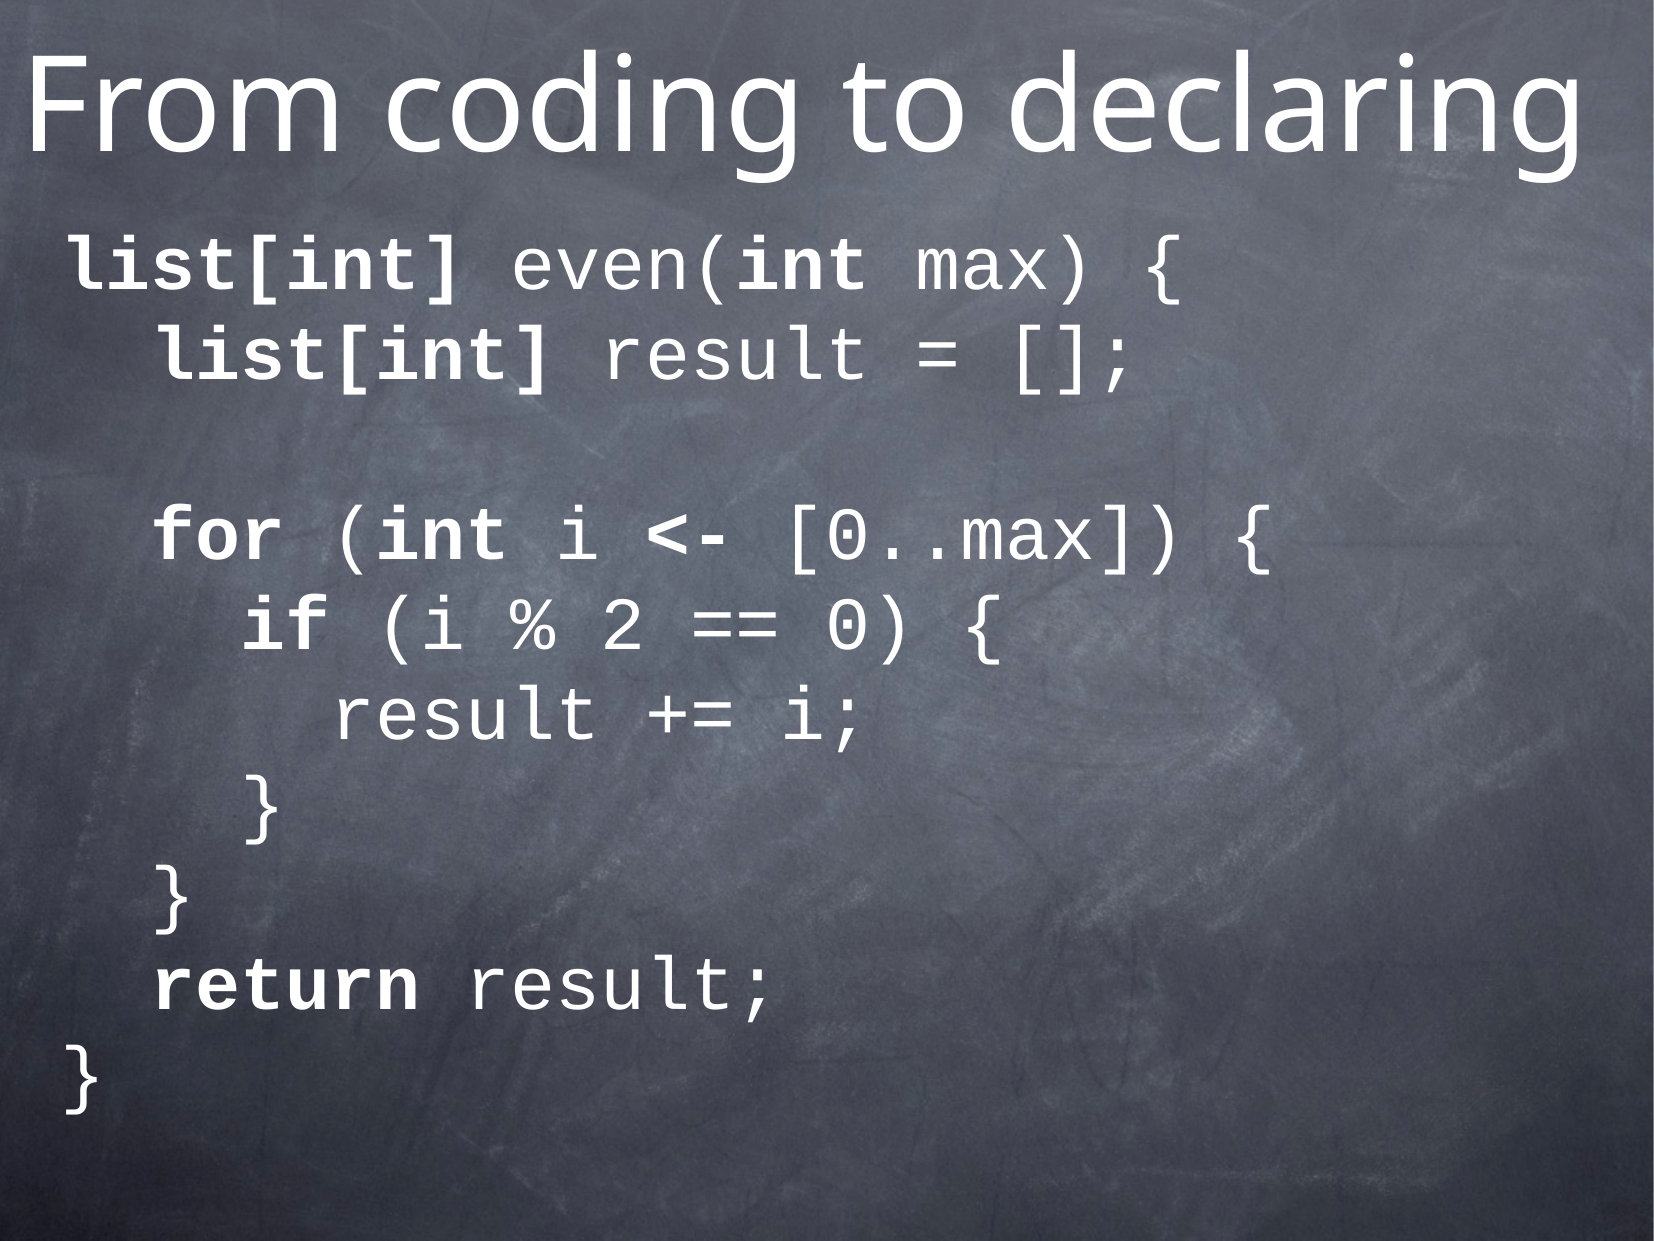

From coding to declaring
list[int] even(int max) {
 list[int] result = [];
 for (int i <- [0..max]) {
 if (i % 2 == 0) {
 result += i;
 }
 }
 return result;
}